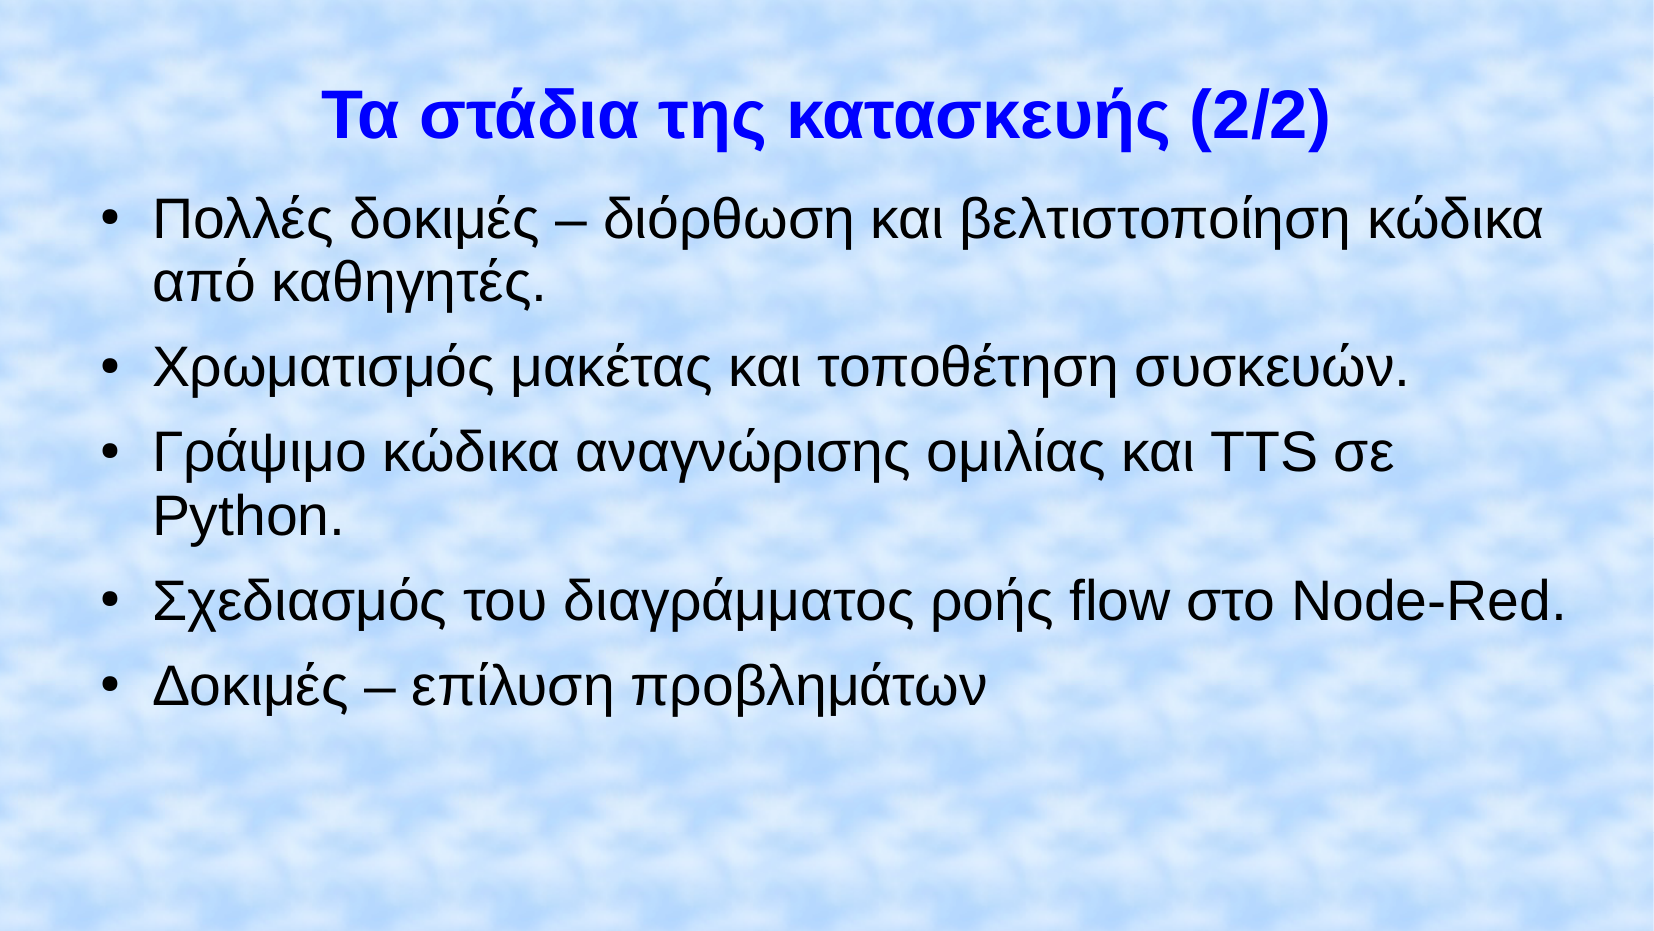

# Τα στάδια της κατασκευής (2/2)
Πολλές δοκιμές – διόρθωση και βελτιστοποίηση κώδικα από καθηγητές.
Χρωματισμός μακέτας και τοποθέτηση συσκευών.
Γράψιμο κώδικα αναγνώρισης ομιλίας και TTS σε Python.
Σχεδιασμός του διαγράμματος ροής flow στο Node-Red.
Δοκιμές – επίλυση προβλημάτων